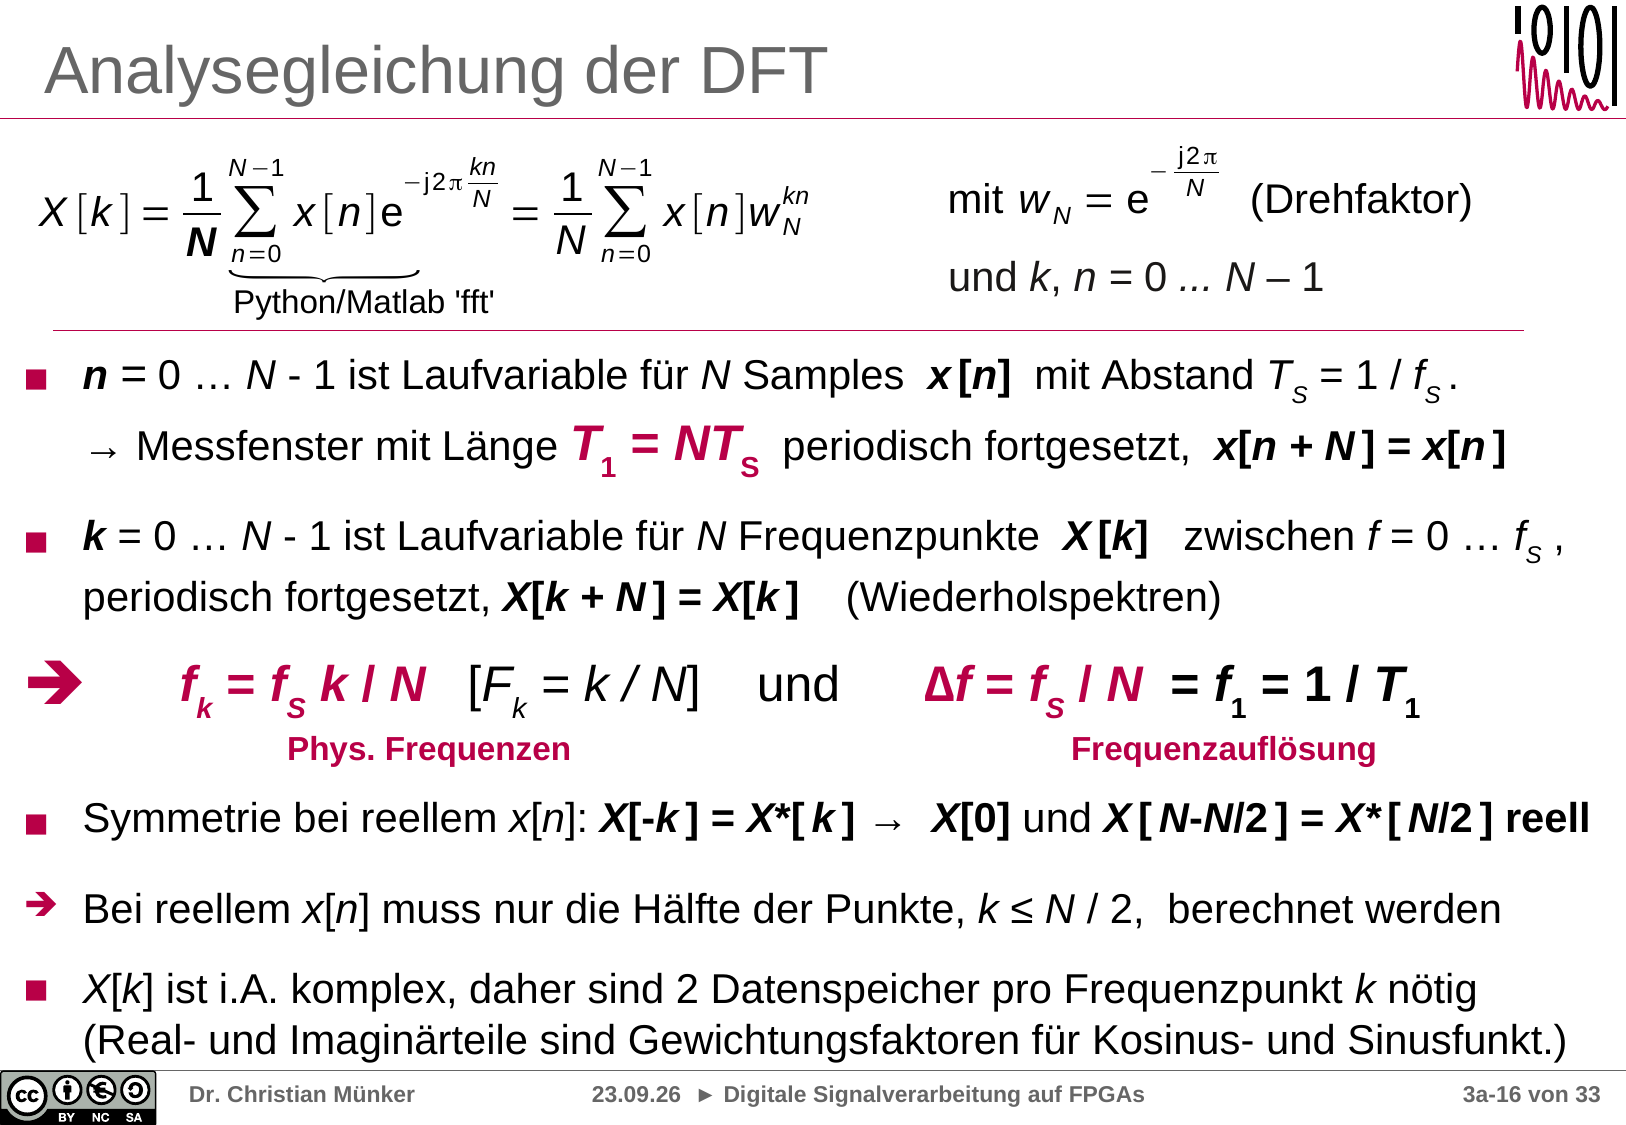

# Analysegleichung der DFT
und k, n = 0 ... N – 1
n = 0 … N - 1 ist Laufvariable für N Samples x [n] mit Abstand TS = 1 / fS .
→ Messfenster mit Länge T1 = NTS periodisch fortgesetzt, x[n + N ] = x[n ]
k = 0 … N - 1 ist Laufvariable für N Frequenzpunkte X [k] zwischen f = 0 … fS , periodisch fortgesetzt, X[k + N ] = X[k ] (Wiederholspektren)
 	fk = fS k / N [Fk = k / N] und ∆f = fS / N = f1 = 1 / T1
Symmetrie bei reellem x[n]: X[-k ] = X*[ k ] → X[0] und X [ N-N/2 ] = X* [ N/2 ] reell
Bei reellem x[n] muss nur die Hälfte der Punkte, k ≤ N / 2, berechnet werden
X[k] ist i.A. komplex, daher sind 2 Datenspeicher pro Frequenzpunkt k nötig
(Real- und Imaginärteile sind Gewichtungsfaktoren für Kosinus- und Sinusfunkt.)
Phys. Frequenzen
Frequenzauflösung